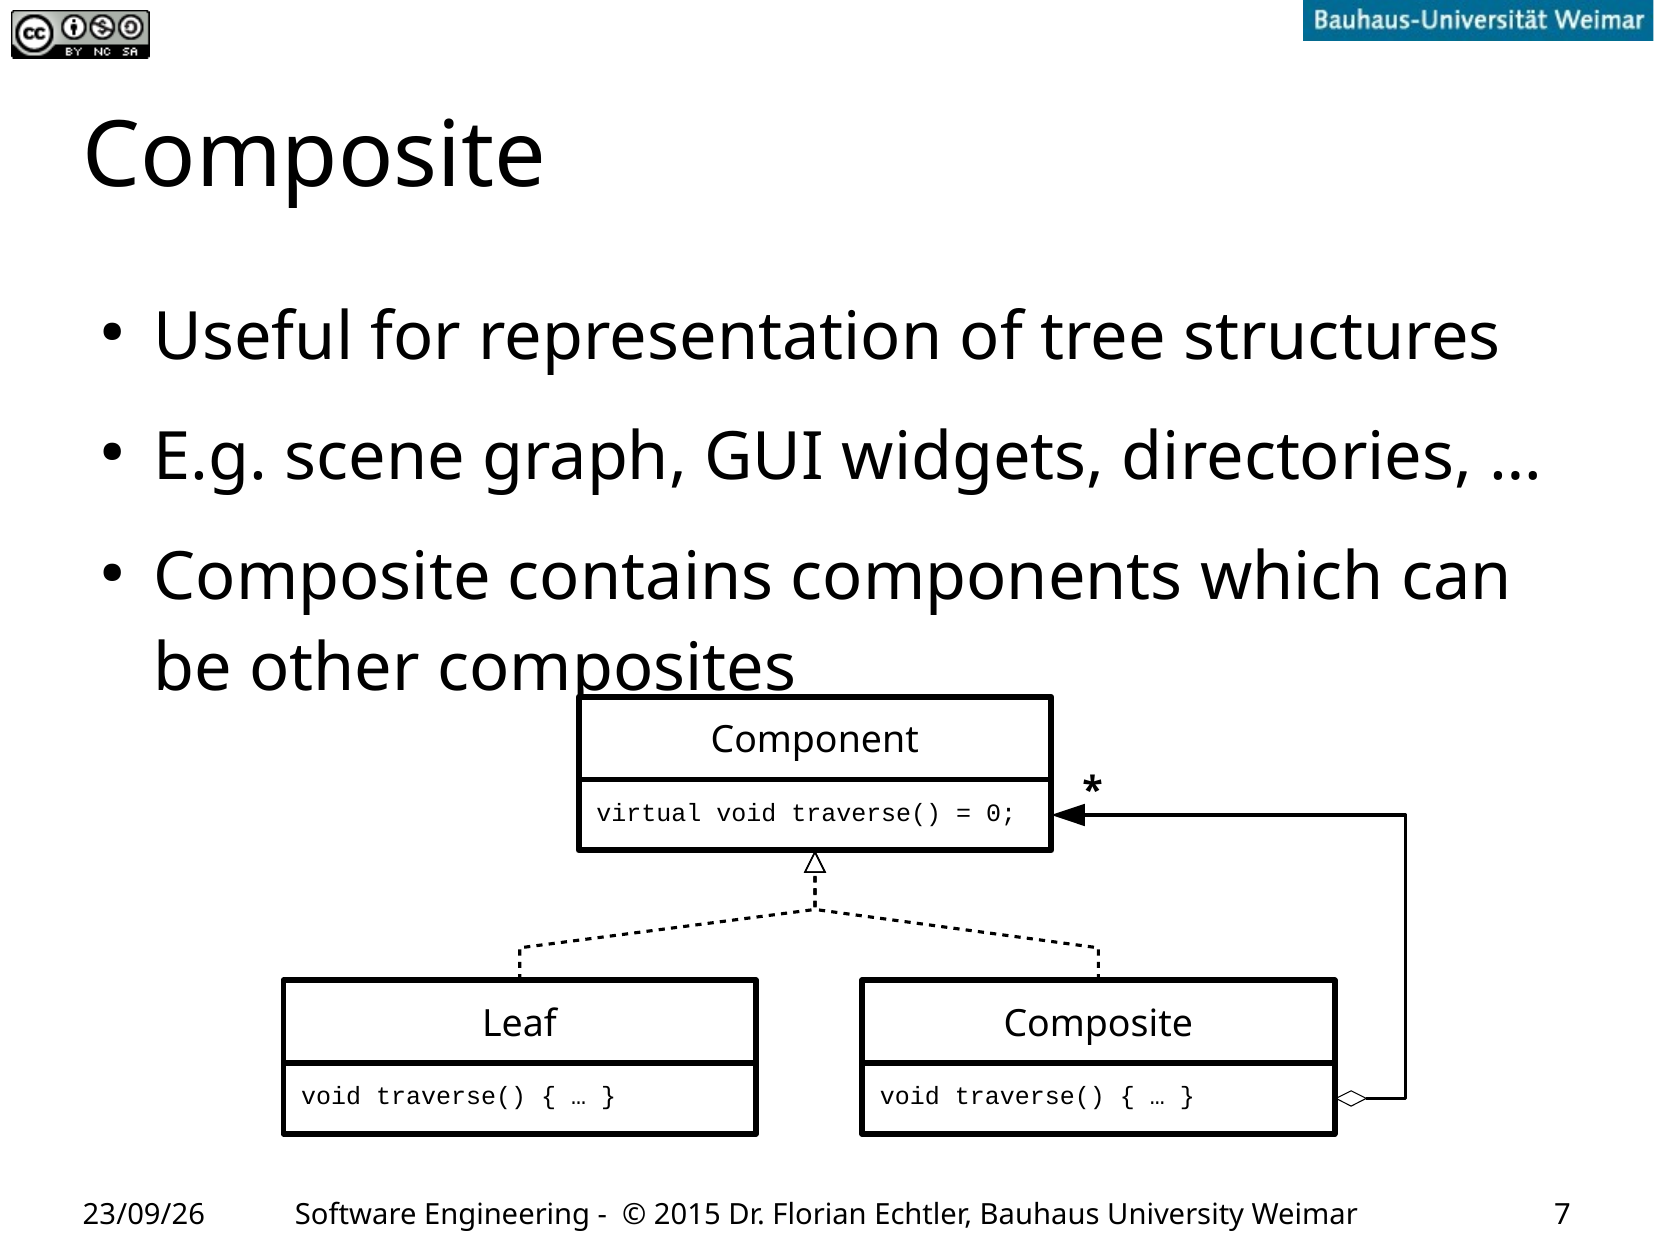

# Composite
Useful for representation of tree structures
E.g. scene graph, GUI widgets, directories, …
Composite contains components which can be other composites
Component
*
virtual void traverse() = 0;
Leaf
Composite
void traverse() { … }
void traverse() { … }
Software Engineering - © 2015 Dr. Florian Echtler, Bauhaus University Weimar
7